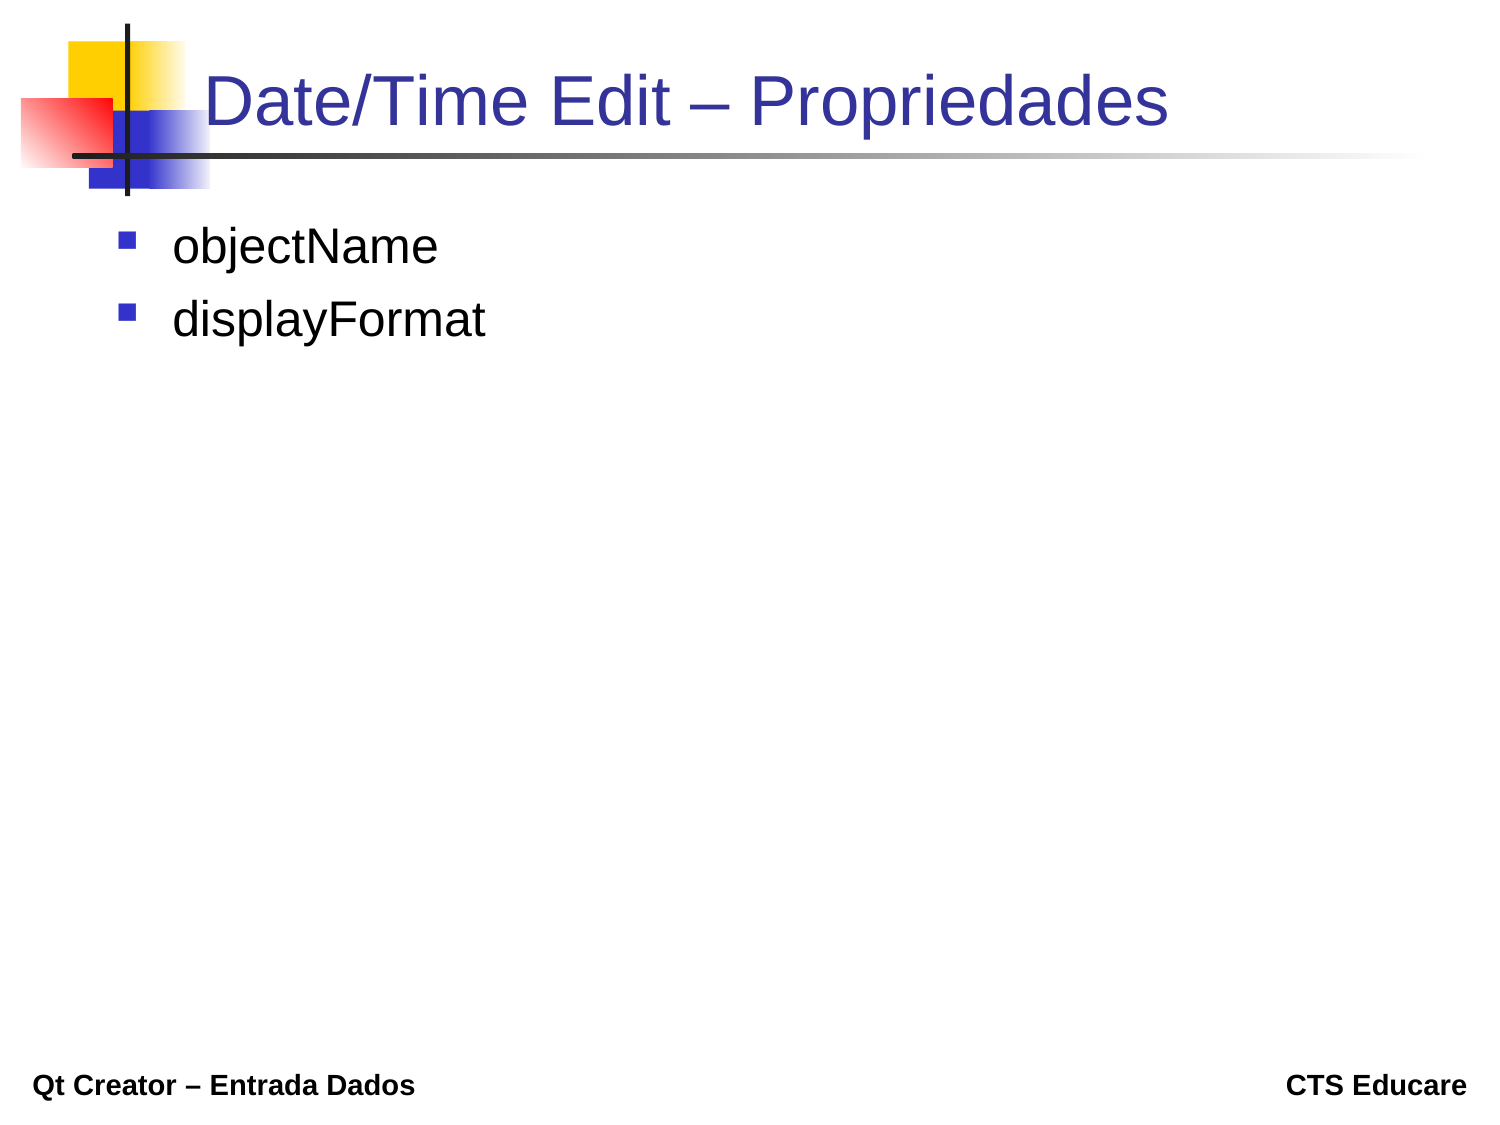

# Date/Time Edit – Propriedades
objectName
displayFormat